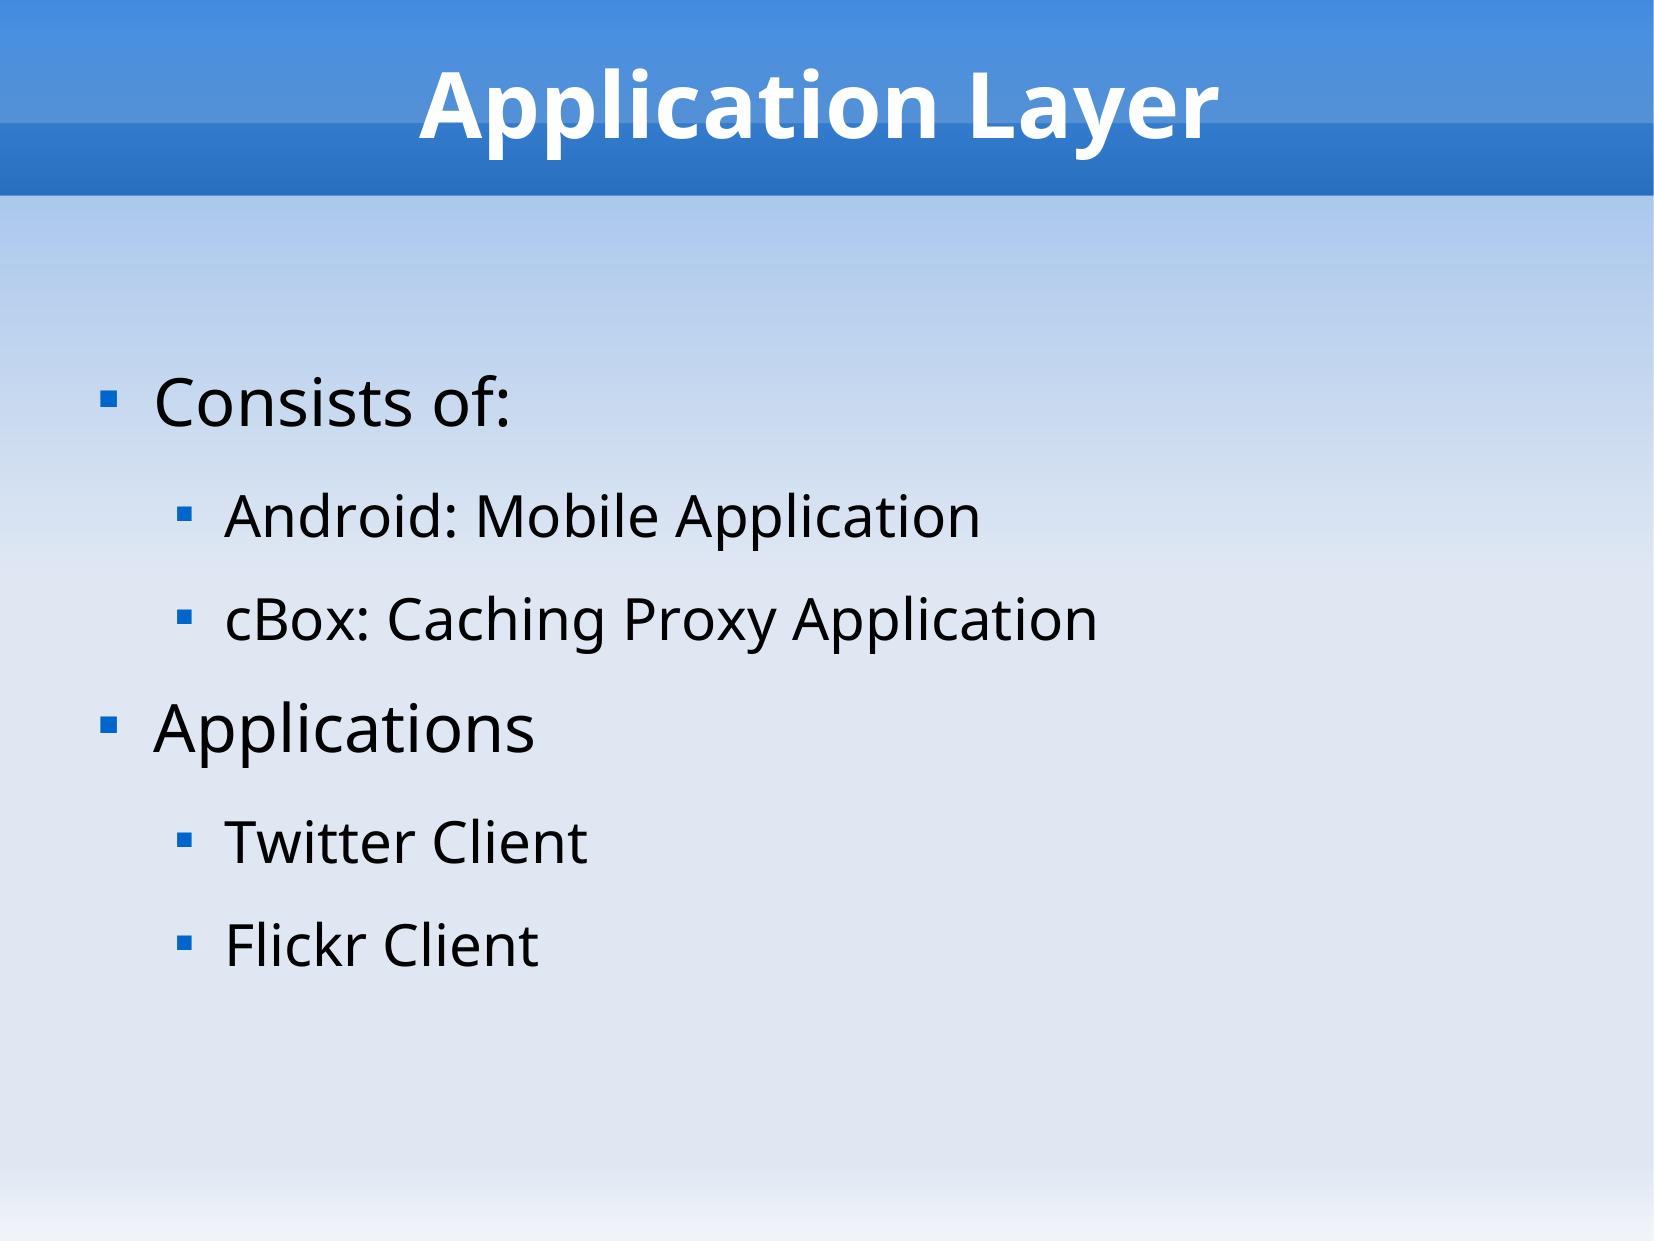

# Application Layer
Consists of:
Android: Mobile Application
cBox: Caching Proxy Application
Applications
Twitter Client
Flickr Client